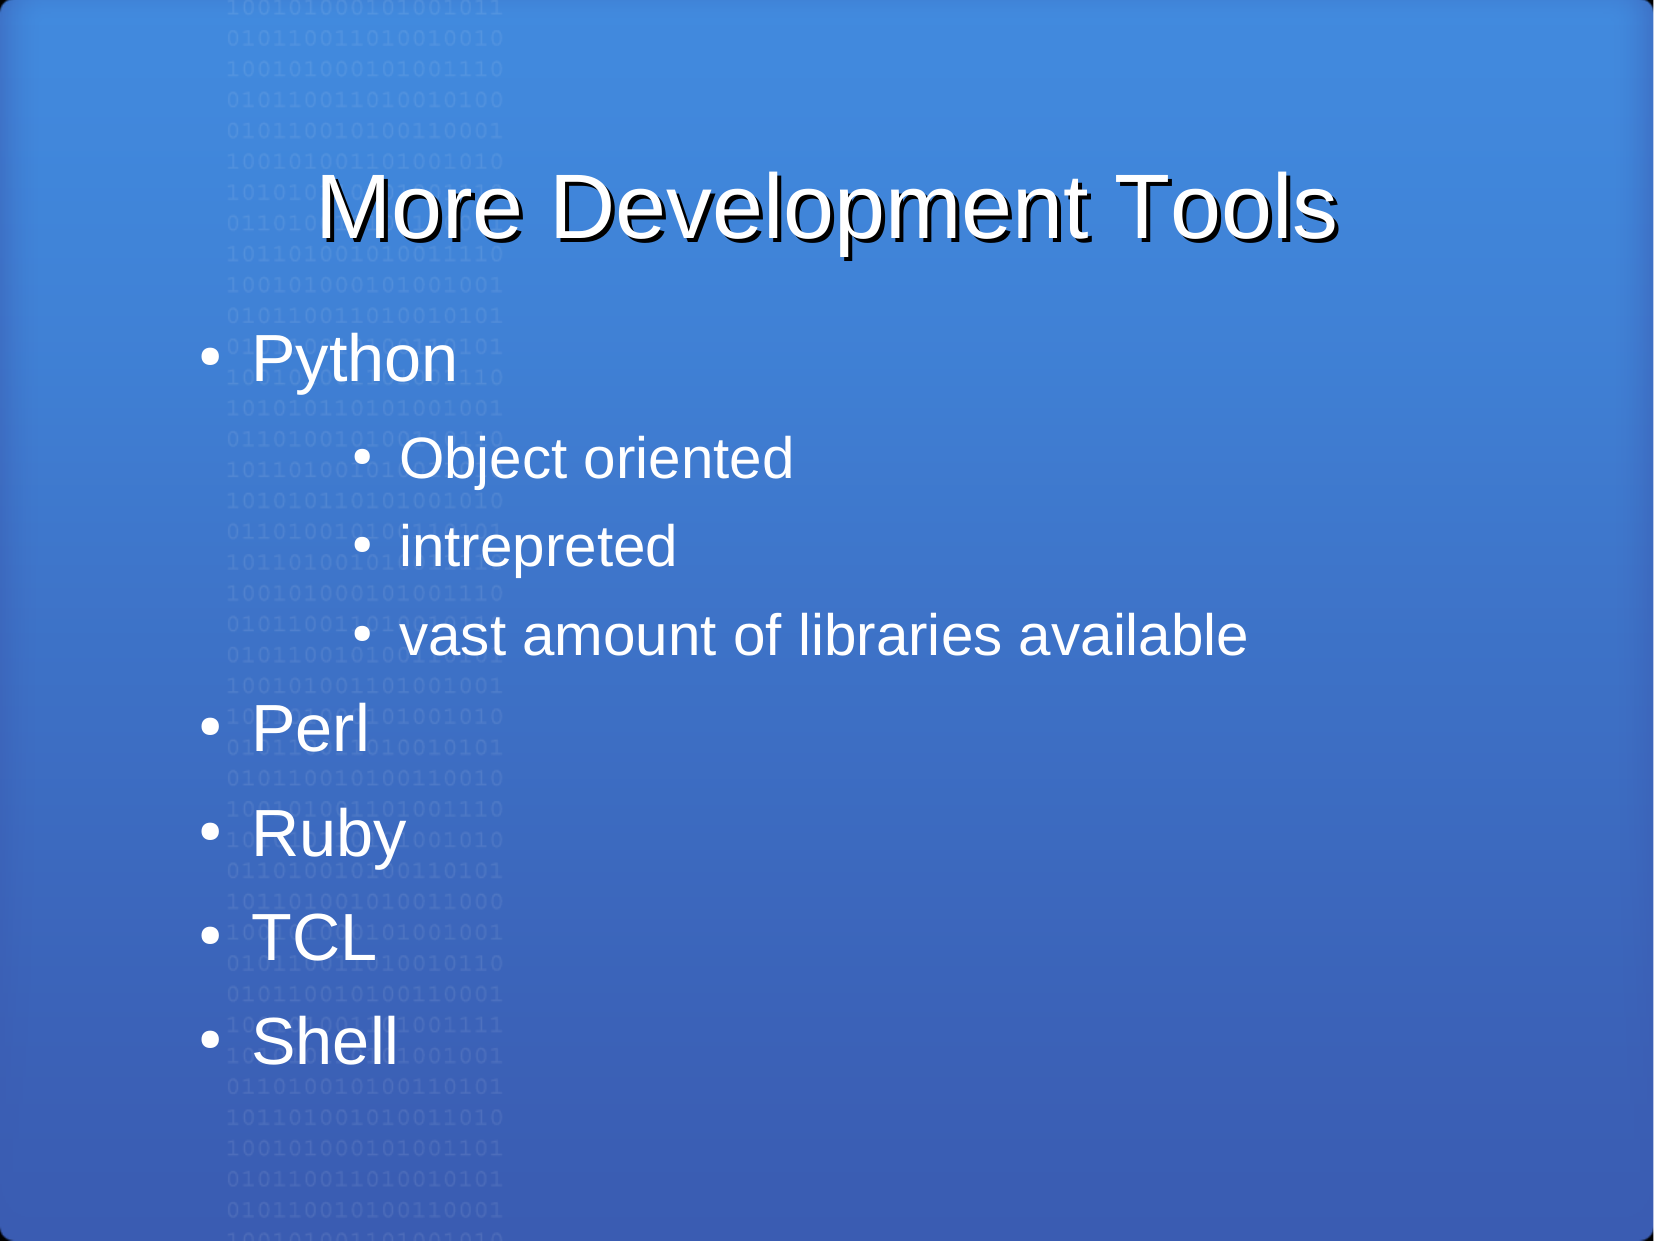

# More Development Tools
Python
Object oriented
intrepreted
vast amount of libraries available
Perl
Ruby
TCL
Shell